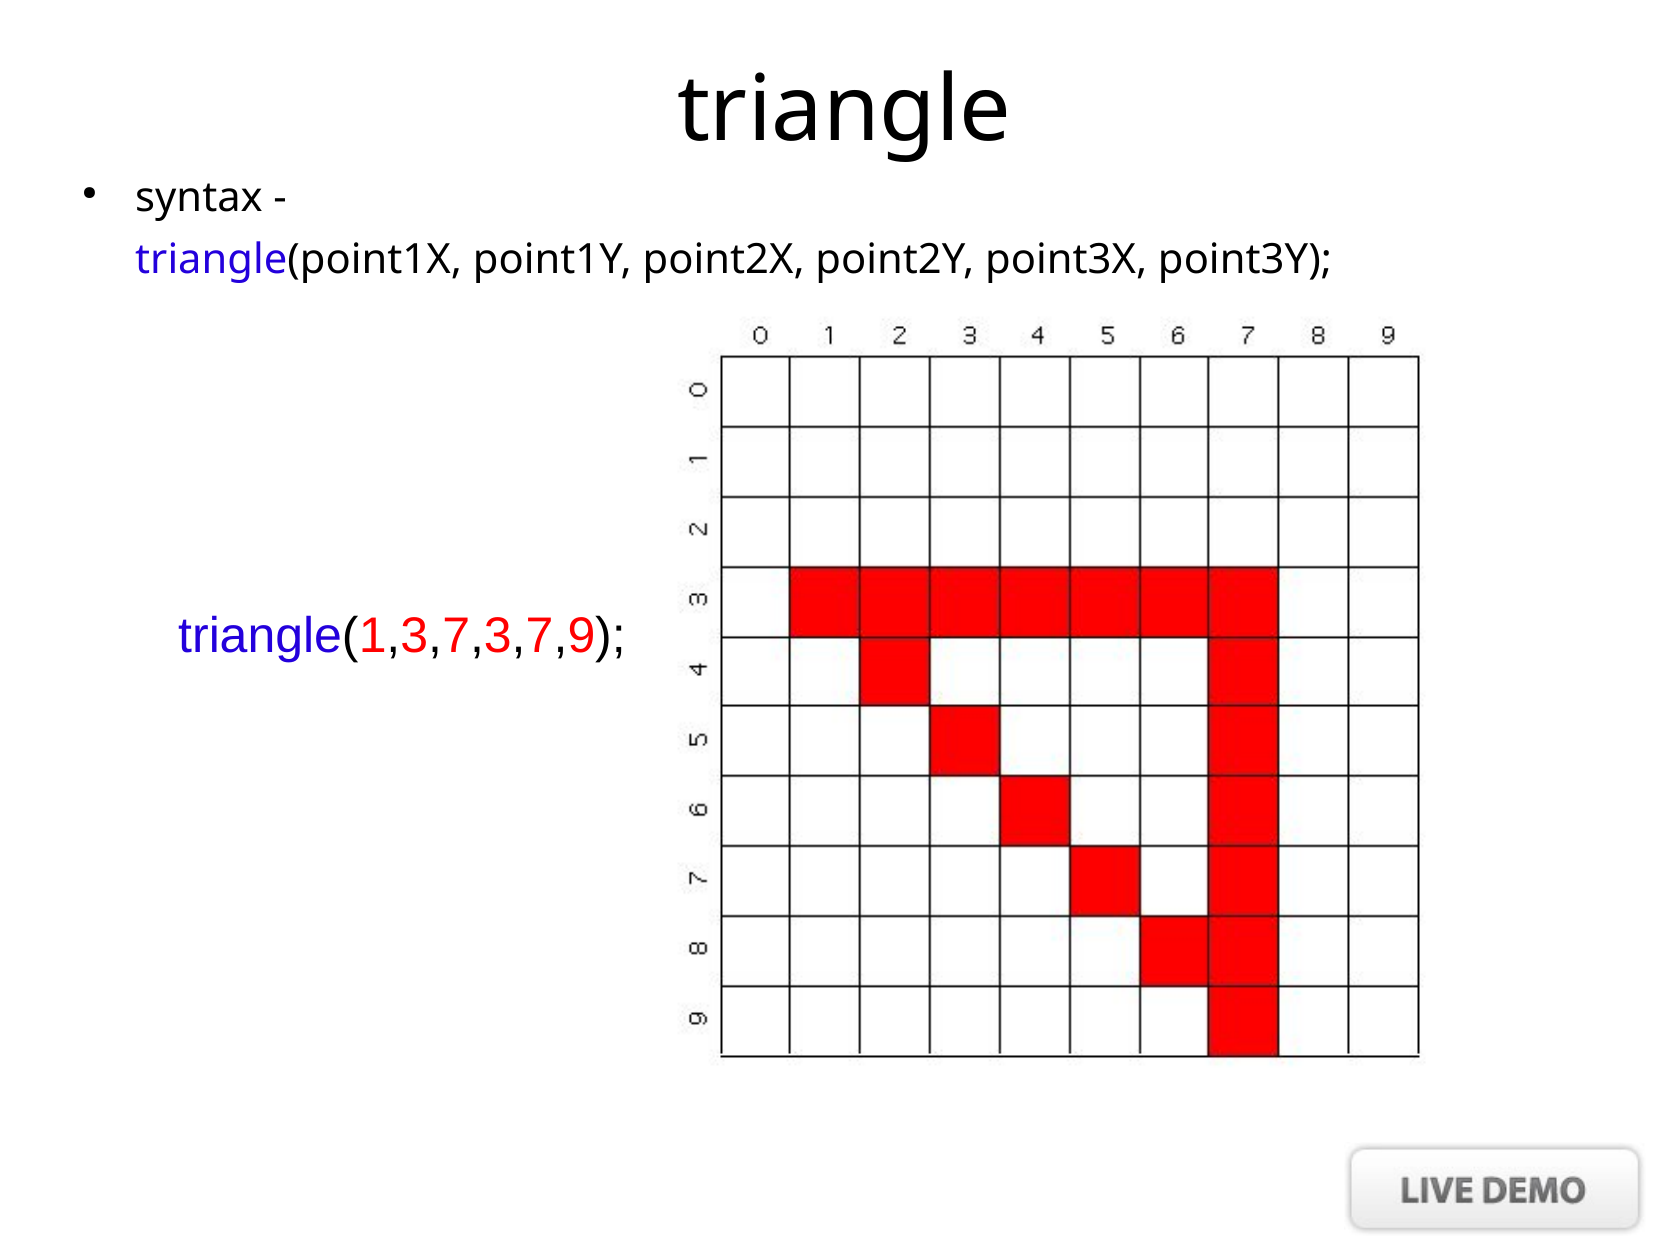

# triangle
syntax -
triangle(point1X, point1Y, point2X, point2Y, point3X, point3Y);
triangle(1,3,7,3,7,9);